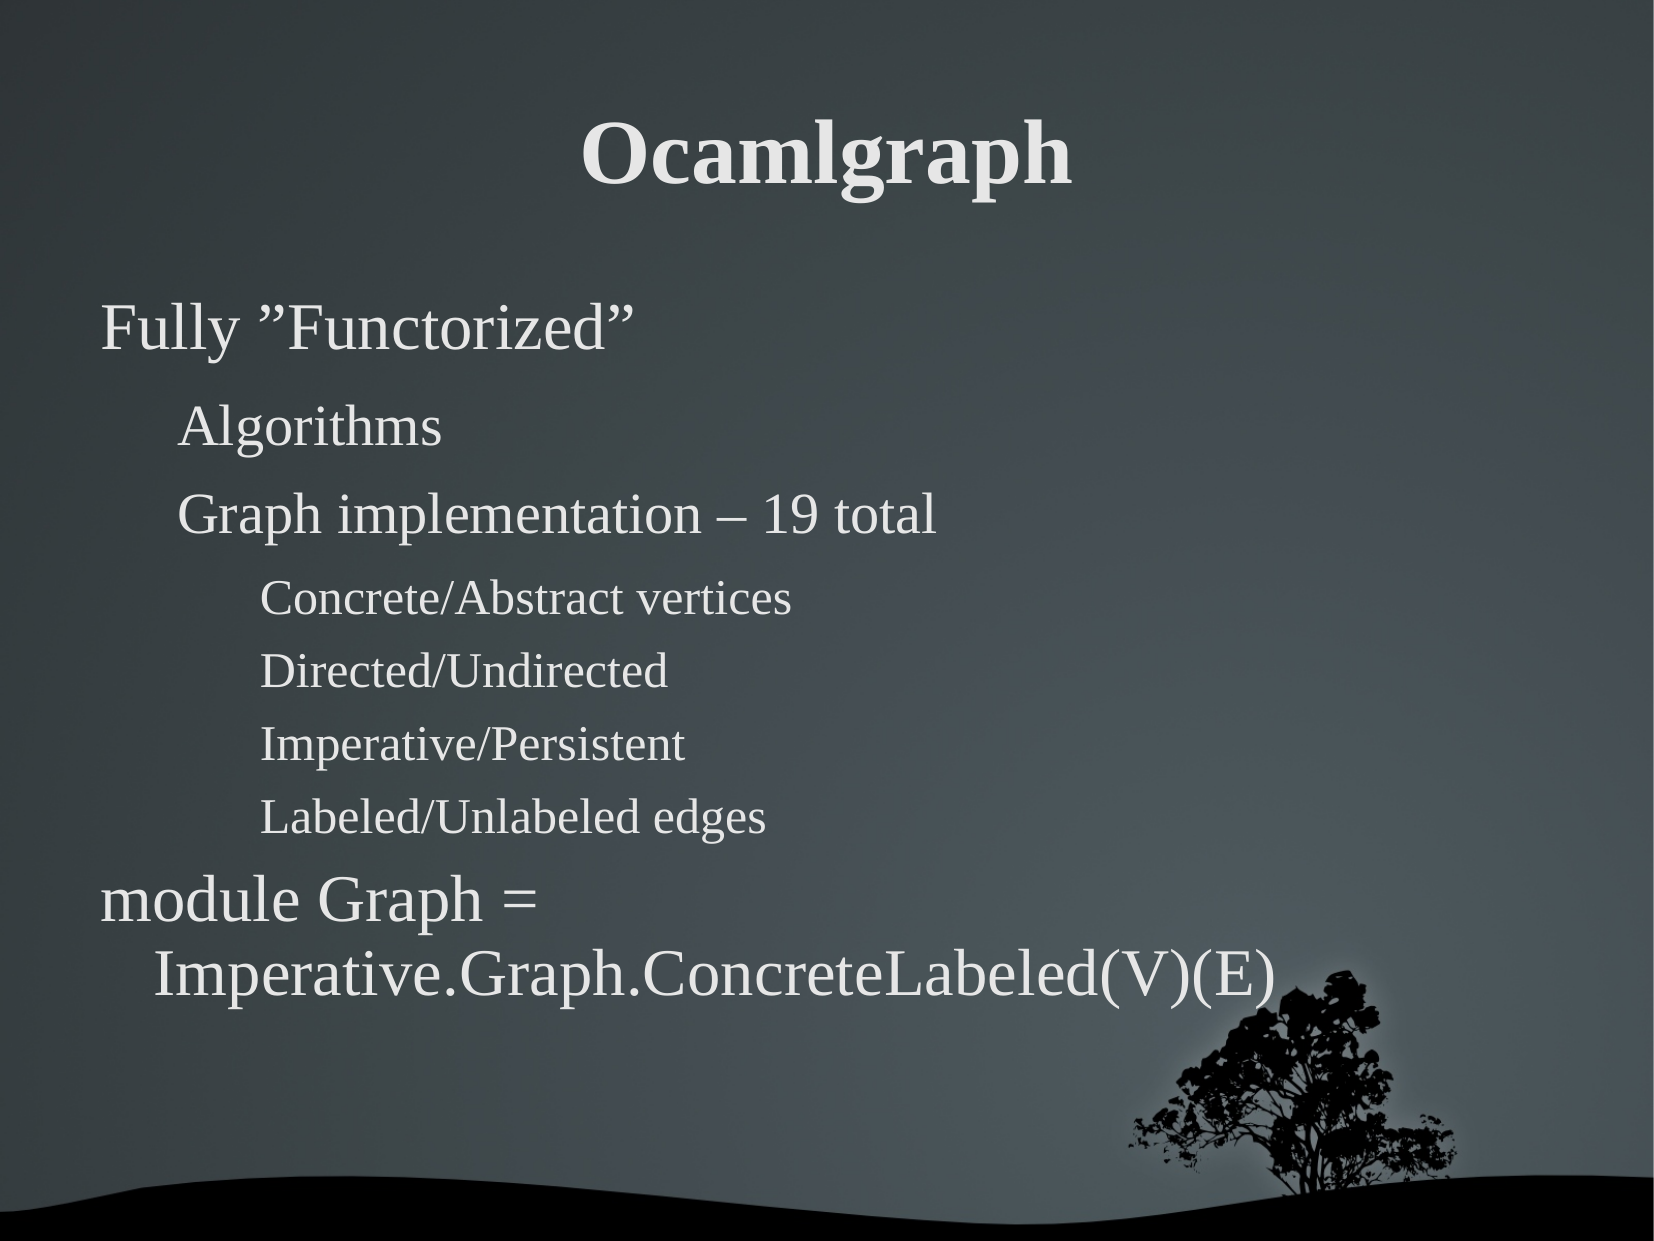

# Ocamlgraph
Fully ”Functorized”
Algorithms
Graph implementation – 19 total
Concrete/Abstract vertices
Directed/Undirected
Imperative/Persistent
Labeled/Unlabeled edges
module Graph = Imperative.Graph.ConcreteLabeled(V)(E)